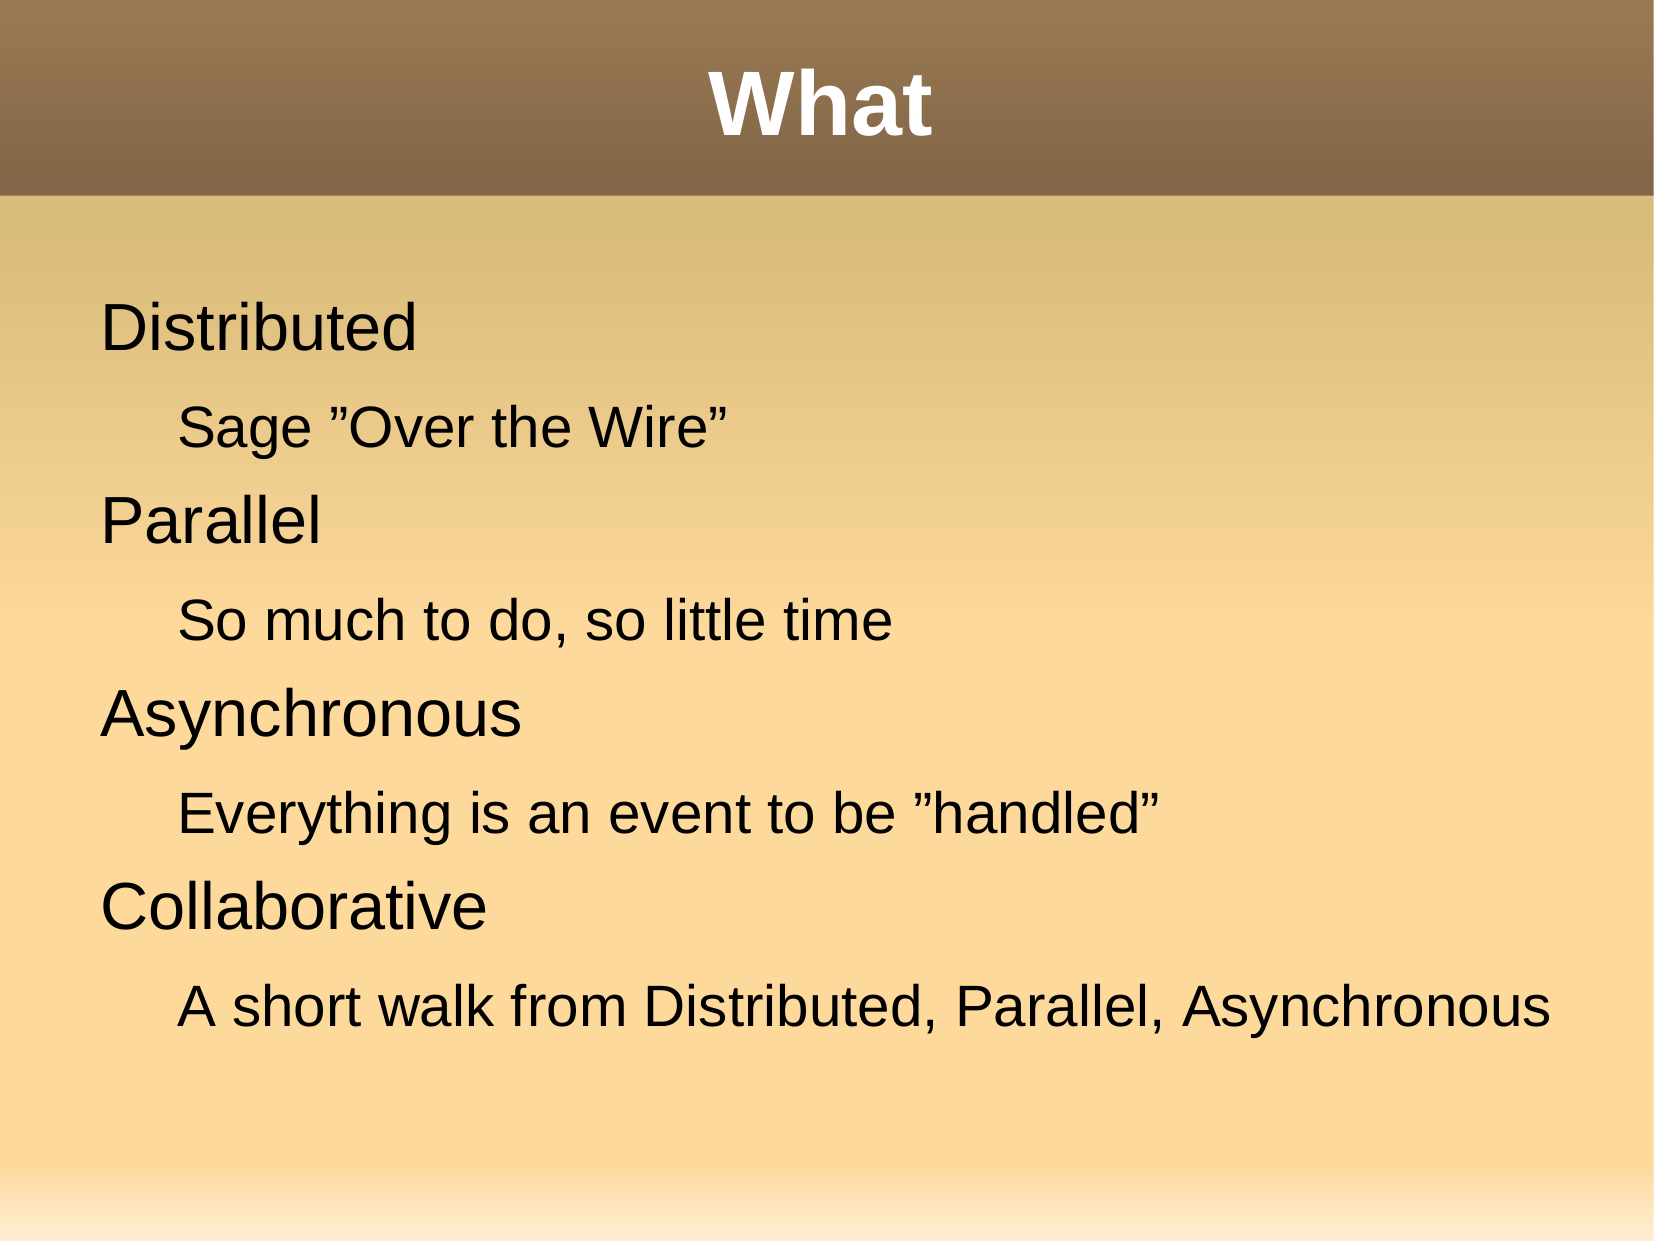

# What
Distributed
Sage ”Over the Wire”
Parallel
So much to do, so little time
Asynchronous
Everything is an event to be ”handled”
Collaborative
A short walk from Distributed, Parallel, Asynchronous